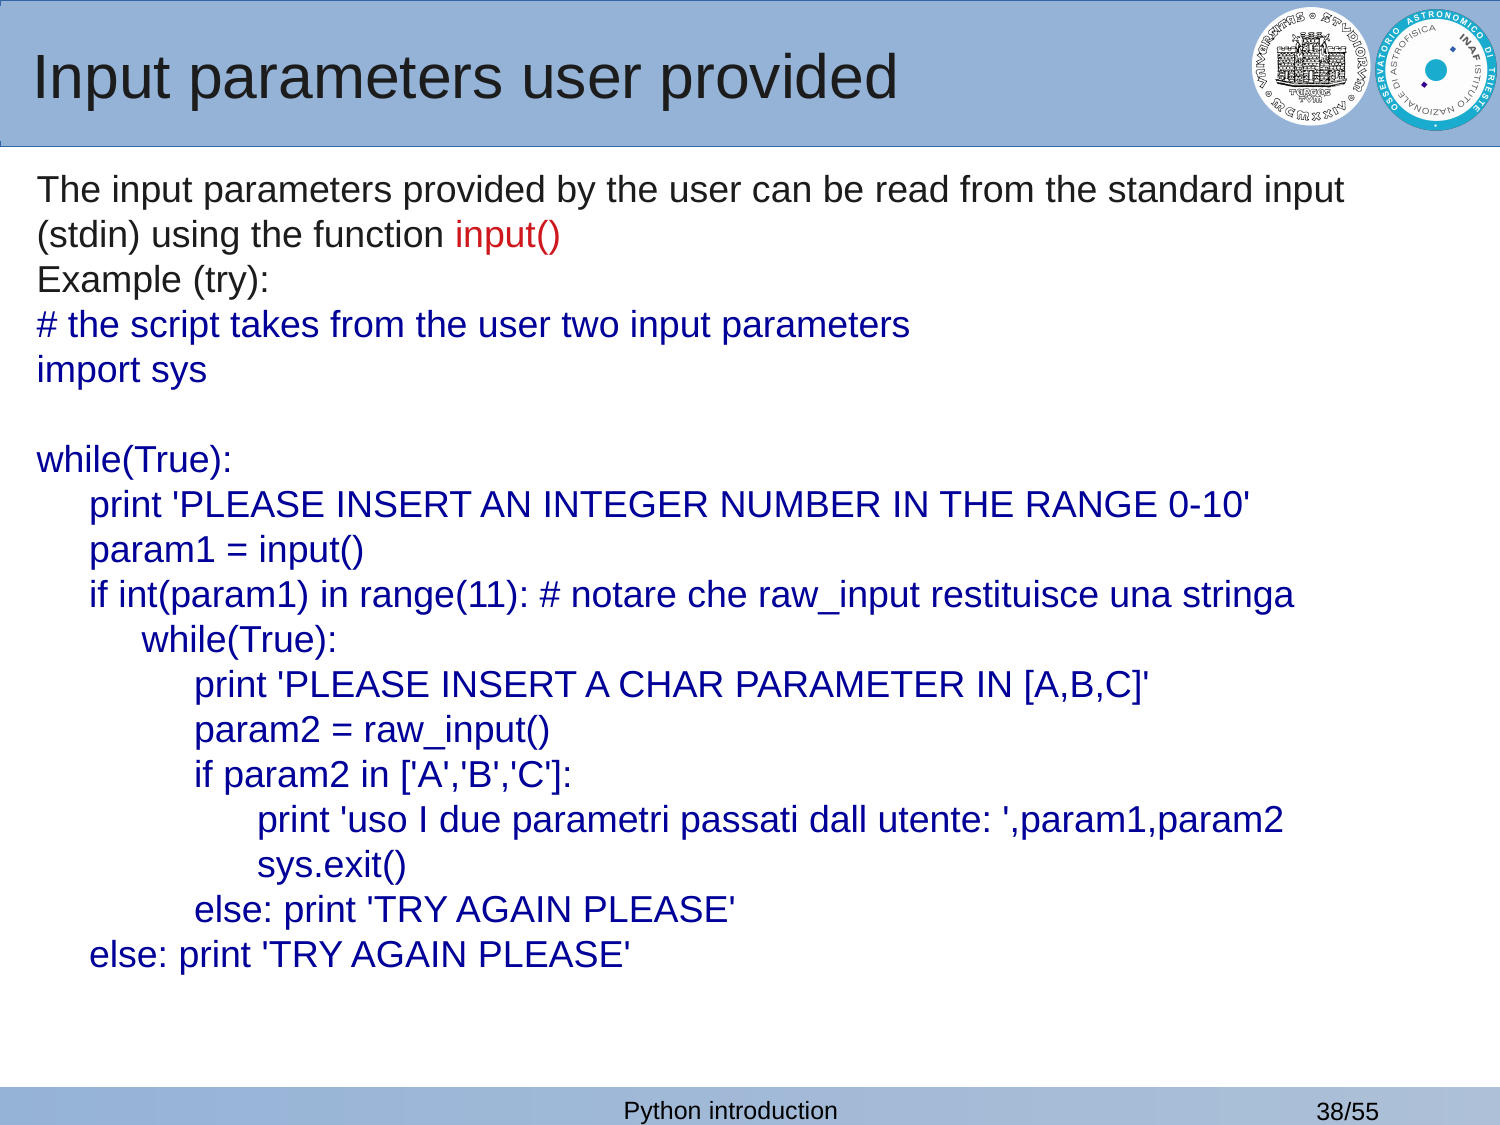

Input parameters user provided
# The input parameters provided by the user can be read from the standard input (stdin) using the function input()
Example (try):
# the script takes from the user two input parameters
import sys
while(True):
 print 'PLEASE INSERT AN INTEGER NUMBER IN THE RANGE 0-10'
 param1 = input()
 if int(param1) in range(11): # notare che raw_input restituisce una stringa
 while(True):
 print 'PLEASE INSERT A CHAR PARAMETER IN [A,B,C]'
 param2 = raw_input()
 if param2 in ['A','B','C']:
 print 'uso I due parametri passati dall utente: ',param1,param2
 sys.exit()
 else: print 'TRY AGAIN PLEASE'
 else: print 'TRY AGAIN PLEASE'